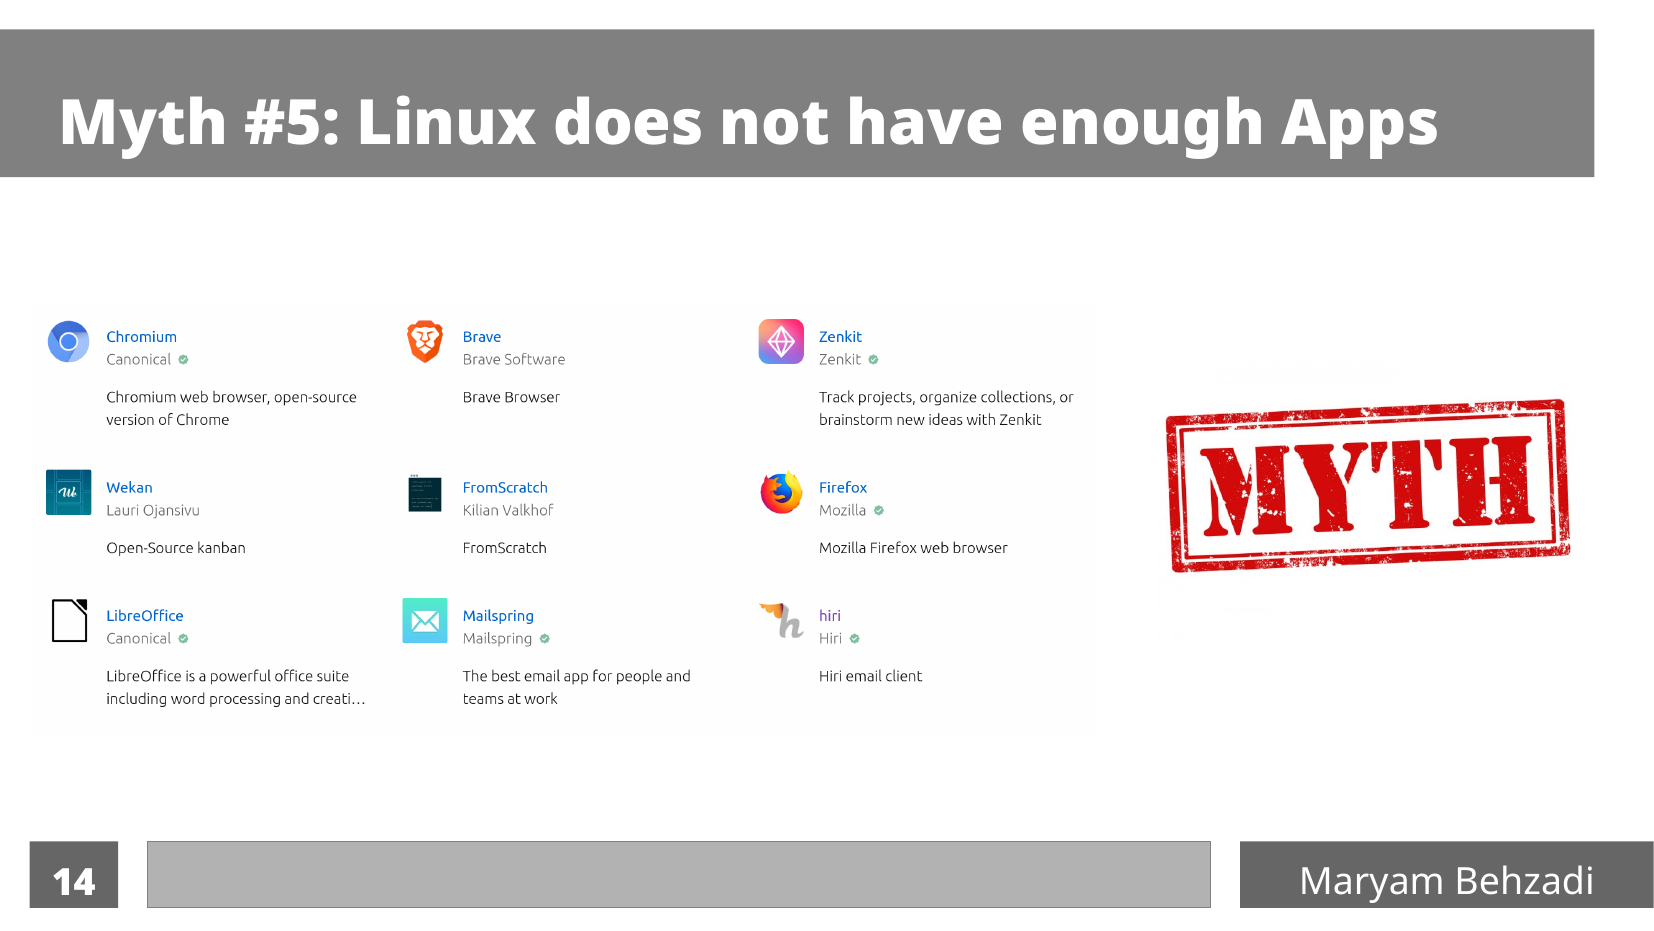

# Myth #5: Linux does not have enough Apps
14